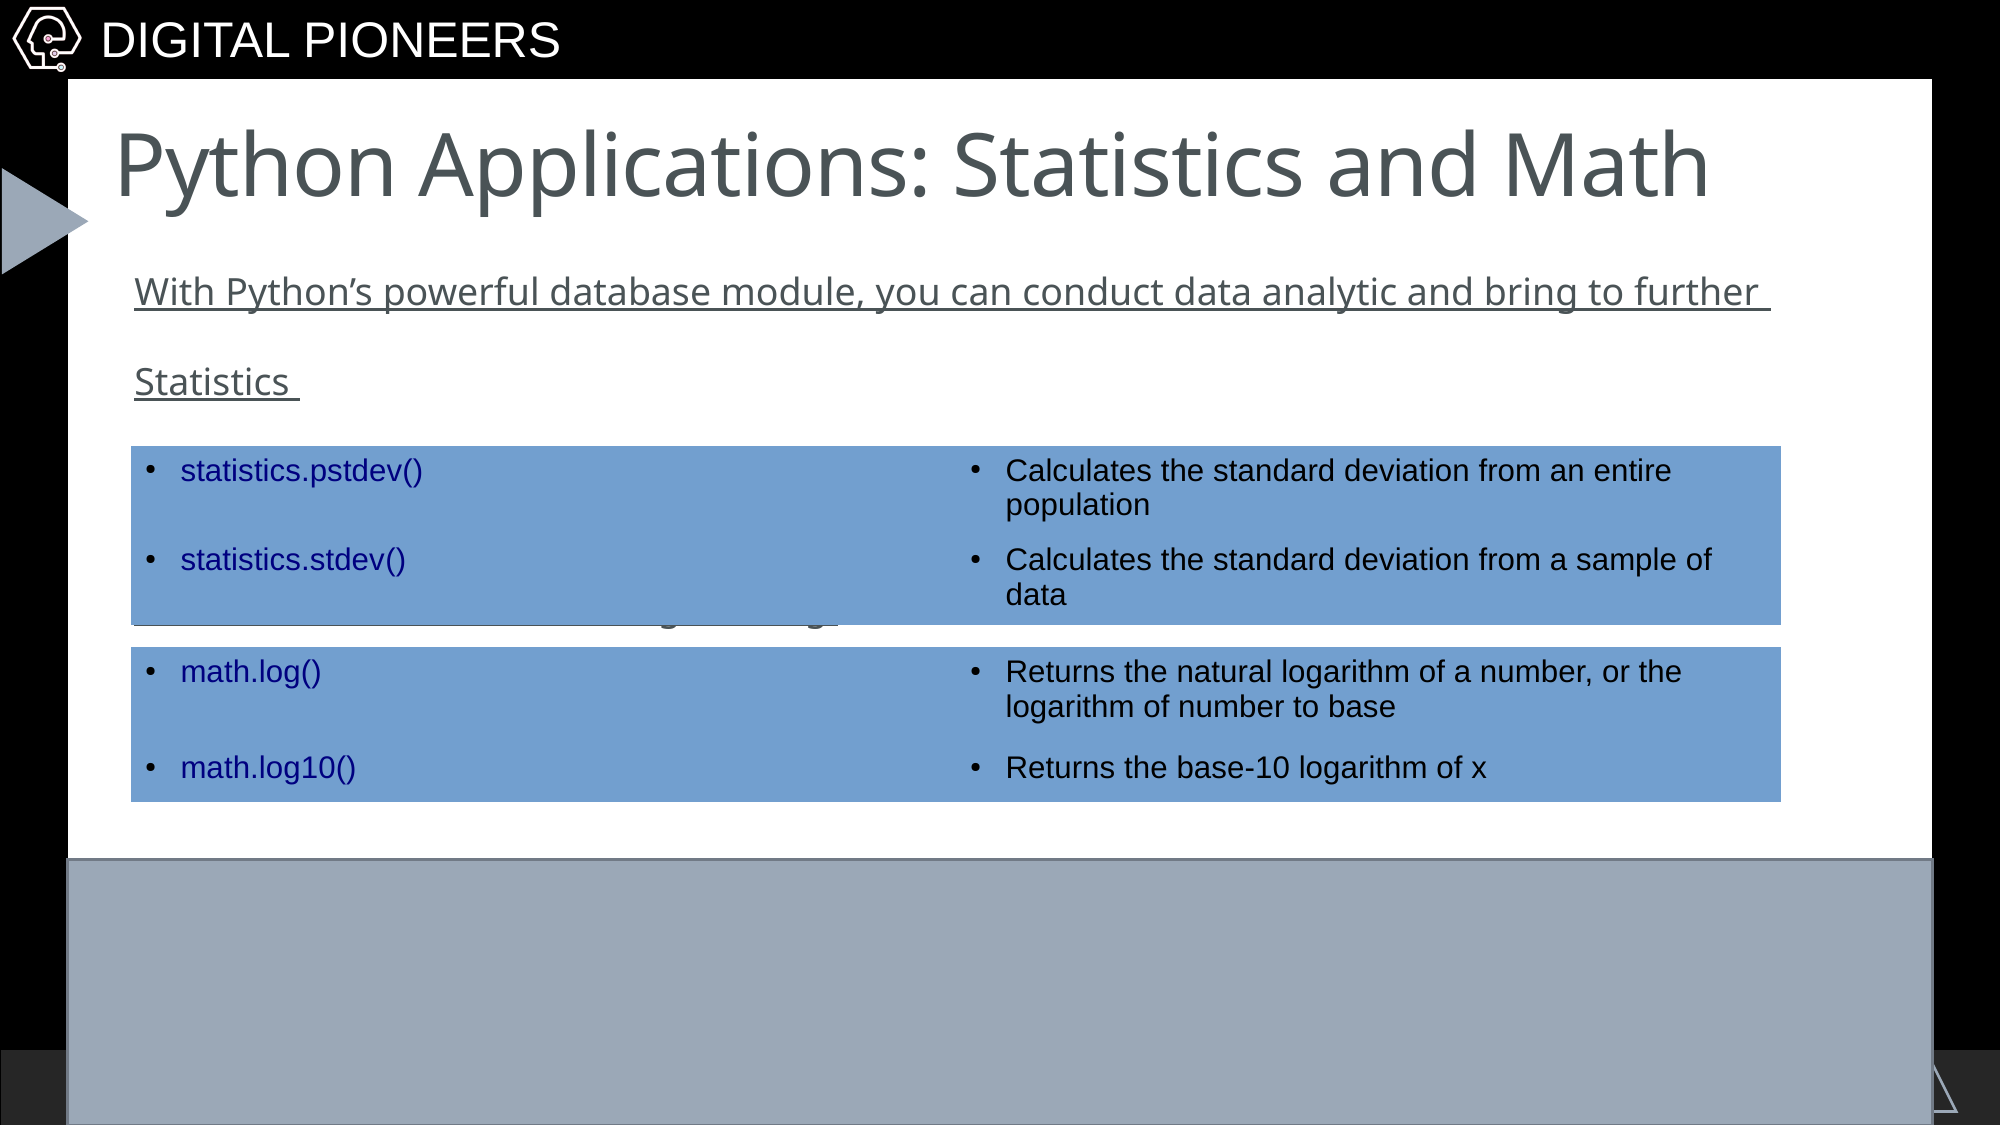

DIGITAL PIONEERS
# Python Applications: Statistics and Math
With Python’s powerful database module, you can conduct data analytic and bring to further
Statistics
Mathematics and Financial Engineering
| statistics.pstdev() | Calculates the standard deviation from an entire population |
| --- | --- |
| statistics.stdev() | Calculates the standard deviation from a sample of data |
| math.log() | Returns the natural logarithm of a number, or the logarithm of number to base |
| --- | --- |
| math.log10() | Returns the base-10 logarithm of x |